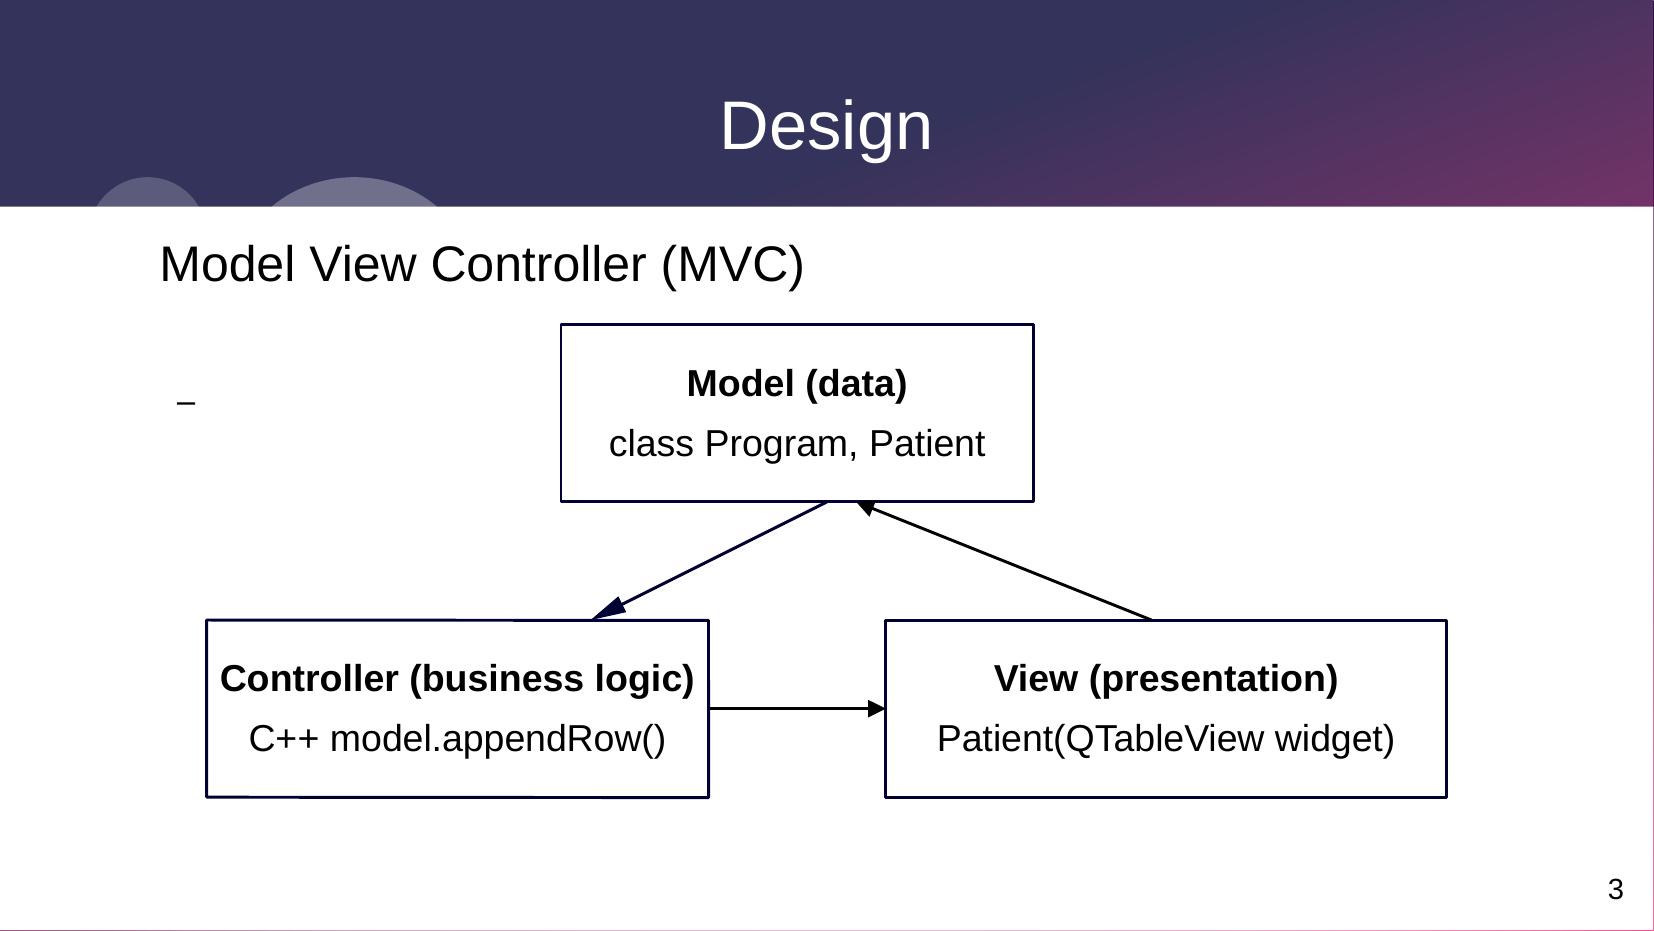

# Design
Model View Controller (MVC)
Model (data)
class Program, Patient
View (presentation)
Patient(QTableView widget)
Controller (business logic)
C++ model.appendRow()
3